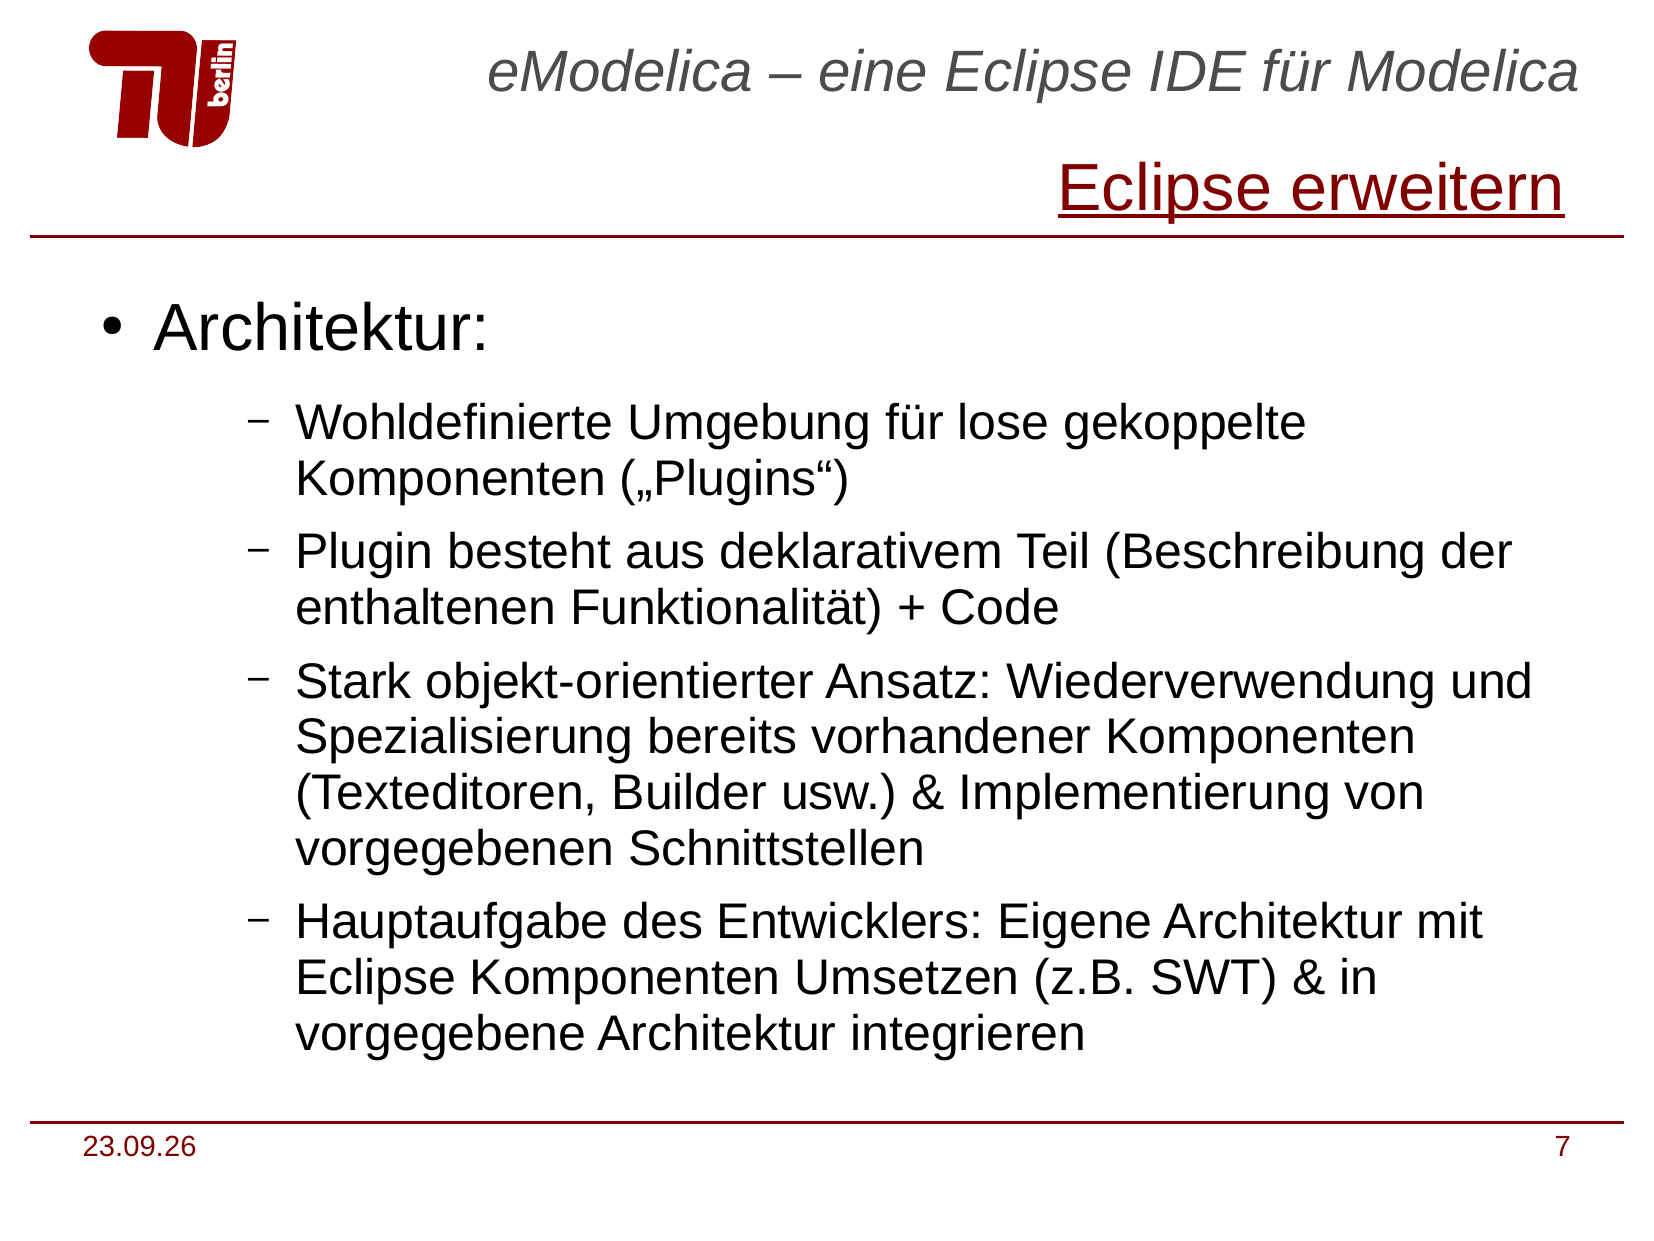

# Eclipse erweitern
Architektur:
Wohldefinierte Umgebung für lose gekoppelte Komponenten („Plugins“)
Plugin besteht aus deklarativem Teil (Beschreibung der enthaltenen Funktionalität) + Code
Stark objekt-orientierter Ansatz: Wiederverwendung und Spezialisierung bereits vorhandener Komponenten (Texteditoren, Builder usw.) & Implementierung von vorgegebenen Schnittstellen
Hauptaufgabe des Entwicklers: Eigene Architektur mit Eclipse Komponenten Umsetzen (z.B. SWT) & in vorgegebene Architektur integrieren
Christoph Höger
7